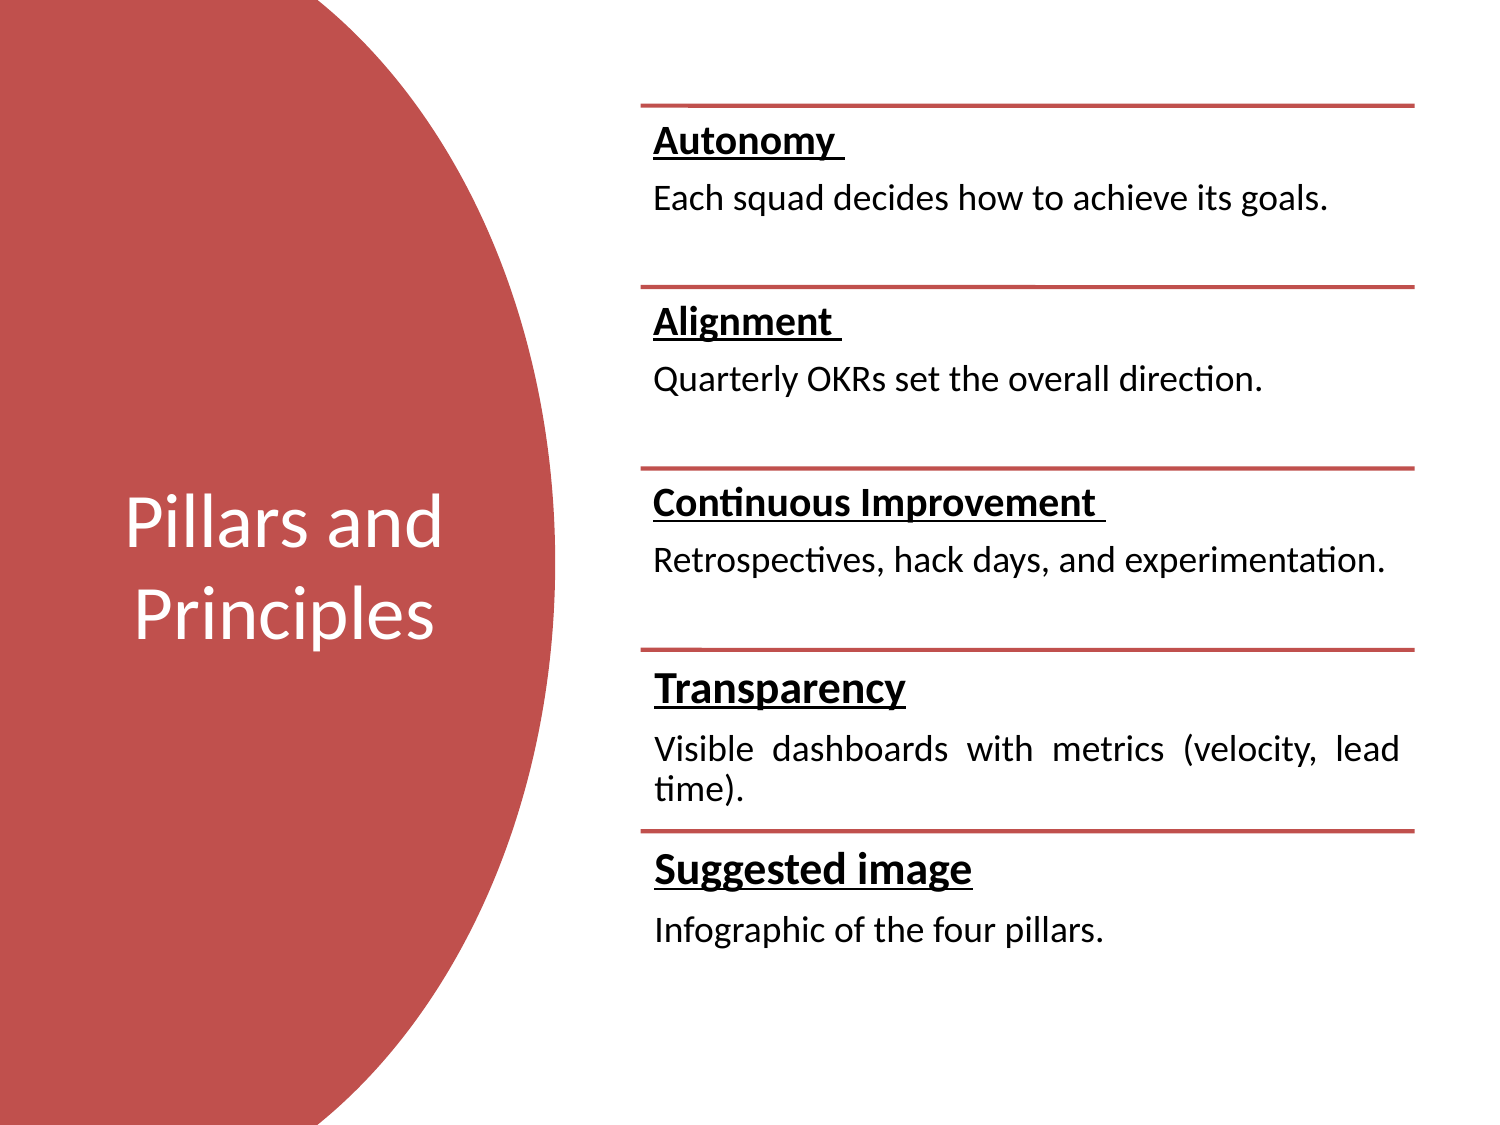

# Pillars and Principles
Autonomy
Each squad decides how to achieve its goals.
Alignment
Quarterly OKRs set the overall direction.
Continuous Improvement
Retrospectives, hack days, and experimentation.
Transparency
Visible dashboards with metrics (velocity, lead time).
Suggested image
Infographic of the four pillars.